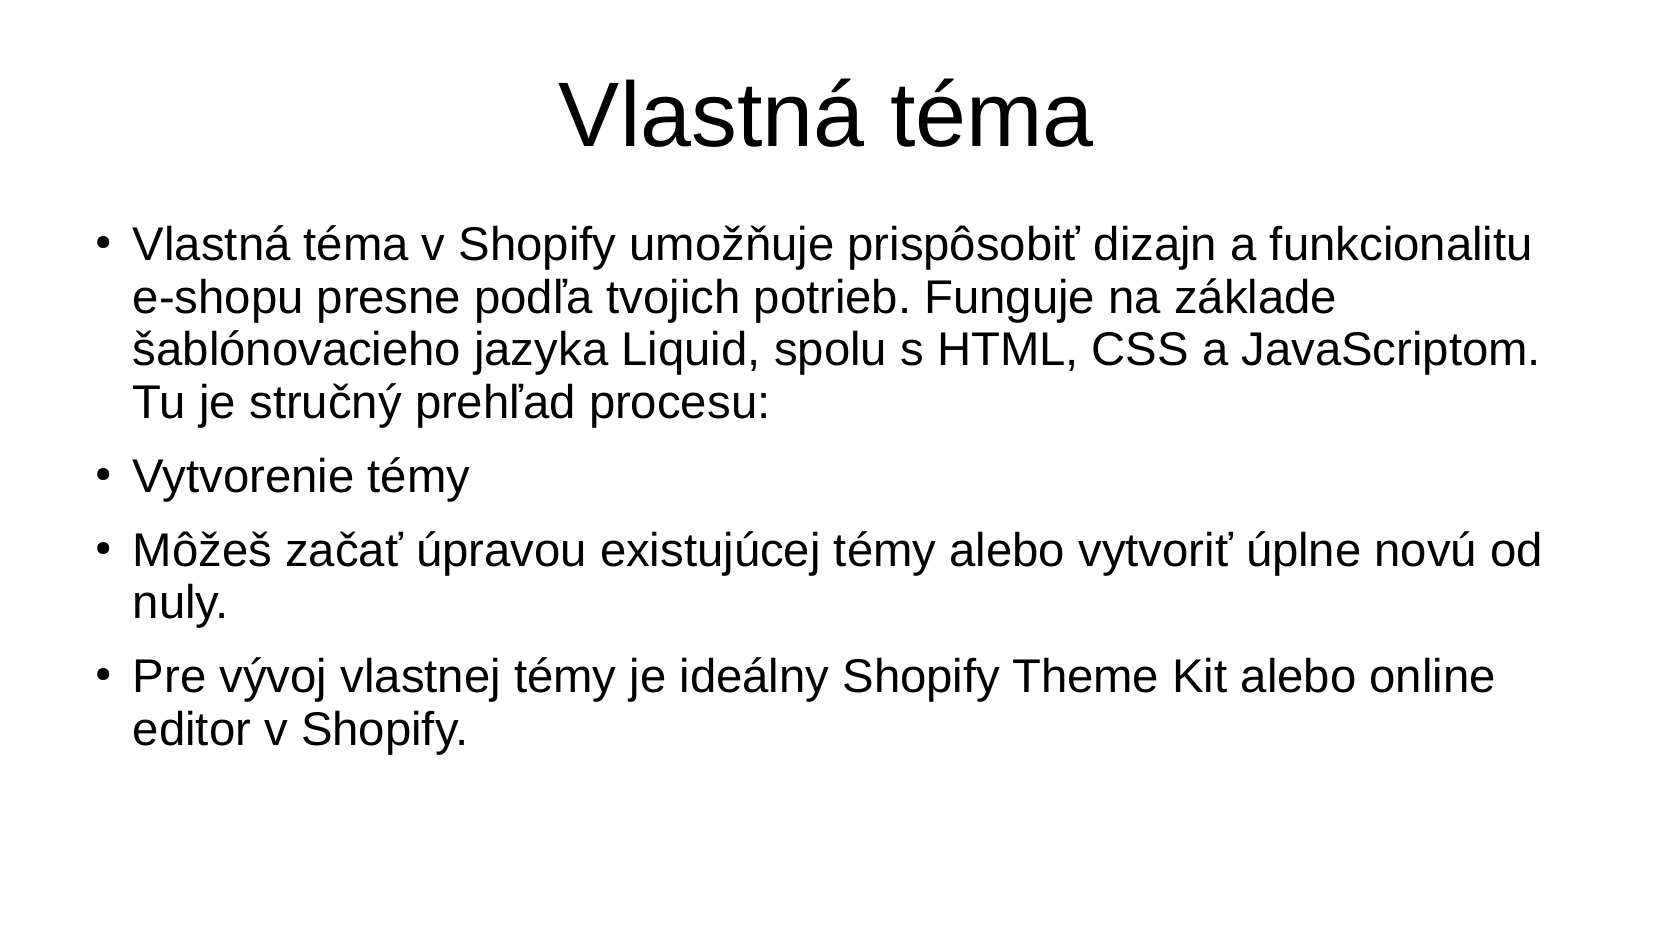

# Vlastná téma
Vlastná téma v Shopify umožňuje prispôsobiť dizajn a funkcionalitu e-shopu presne podľa tvojich potrieb. Funguje na základe šablónovacieho jazyka Liquid, spolu s HTML, CSS a JavaScriptom. Tu je stručný prehľad procesu:
Vytvorenie témy
Môžeš začať úpravou existujúcej témy alebo vytvoriť úplne novú od nuly.
Pre vývoj vlastnej témy je ideálny Shopify Theme Kit alebo online editor v Shopify.